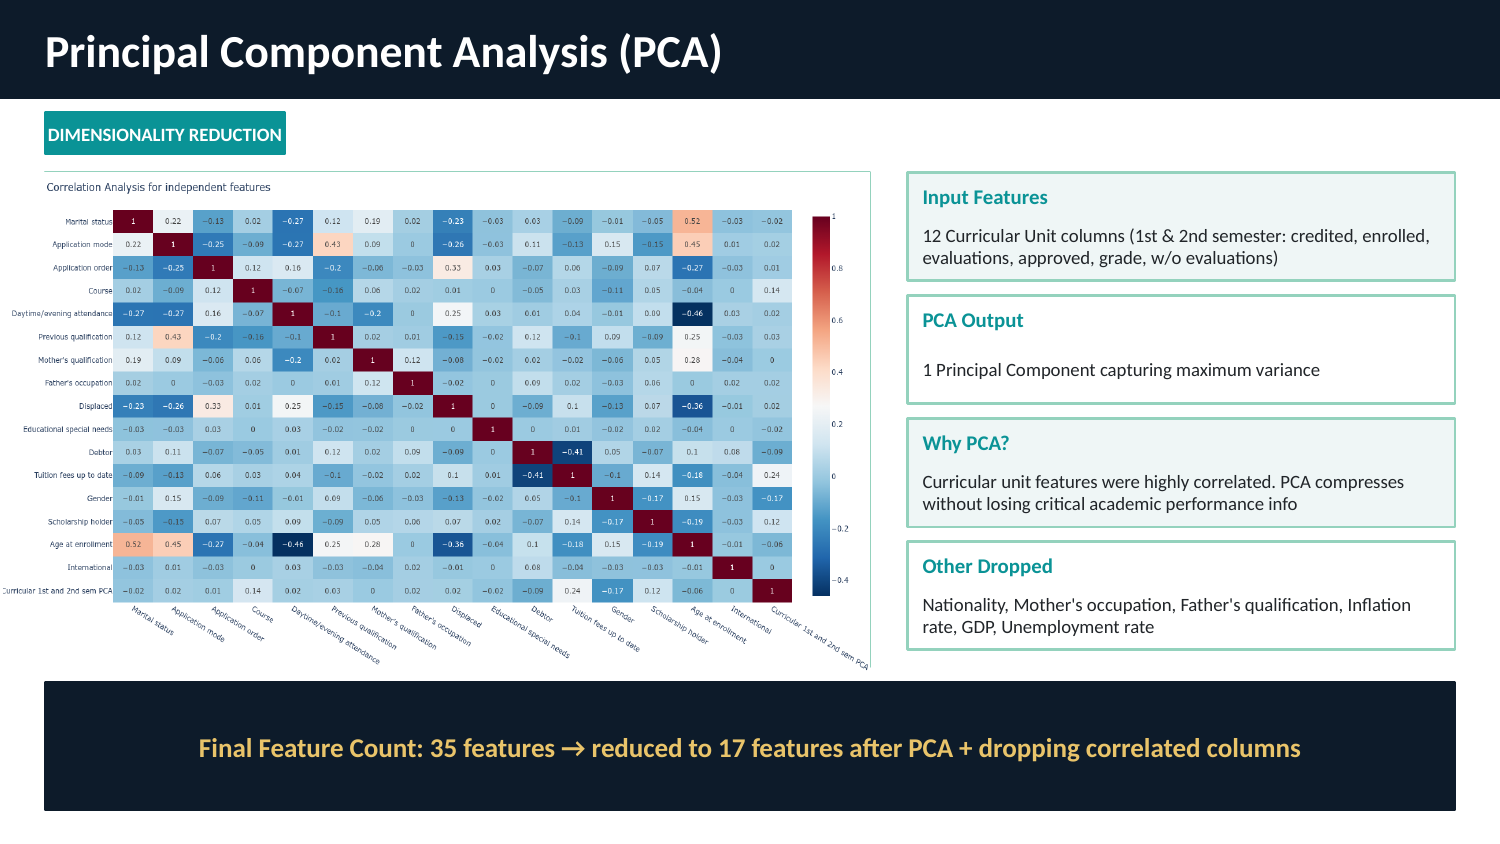

Principal Component Analysis (PCA)
DIMENSIONALITY REDUCTION
[ INSERT: Correlation Heatmap from Notebook ]
Input Features
12 Curricular Unit columns (1st & 2nd semester: credited, enrolled, evaluations, approved, grade, w/o evaluations)
PCA Output
1 Principal Component capturing maximum variance
Why PCA?
Curricular unit features were highly correlated. PCA compresses without losing critical academic performance info
Other Dropped
Nationality, Mother's occupation, Father's qualification, Inflation rate, GDP, Unemployment rate
Final Feature Count: 35 features → reduced to 17 features after PCA + dropping correlated columns